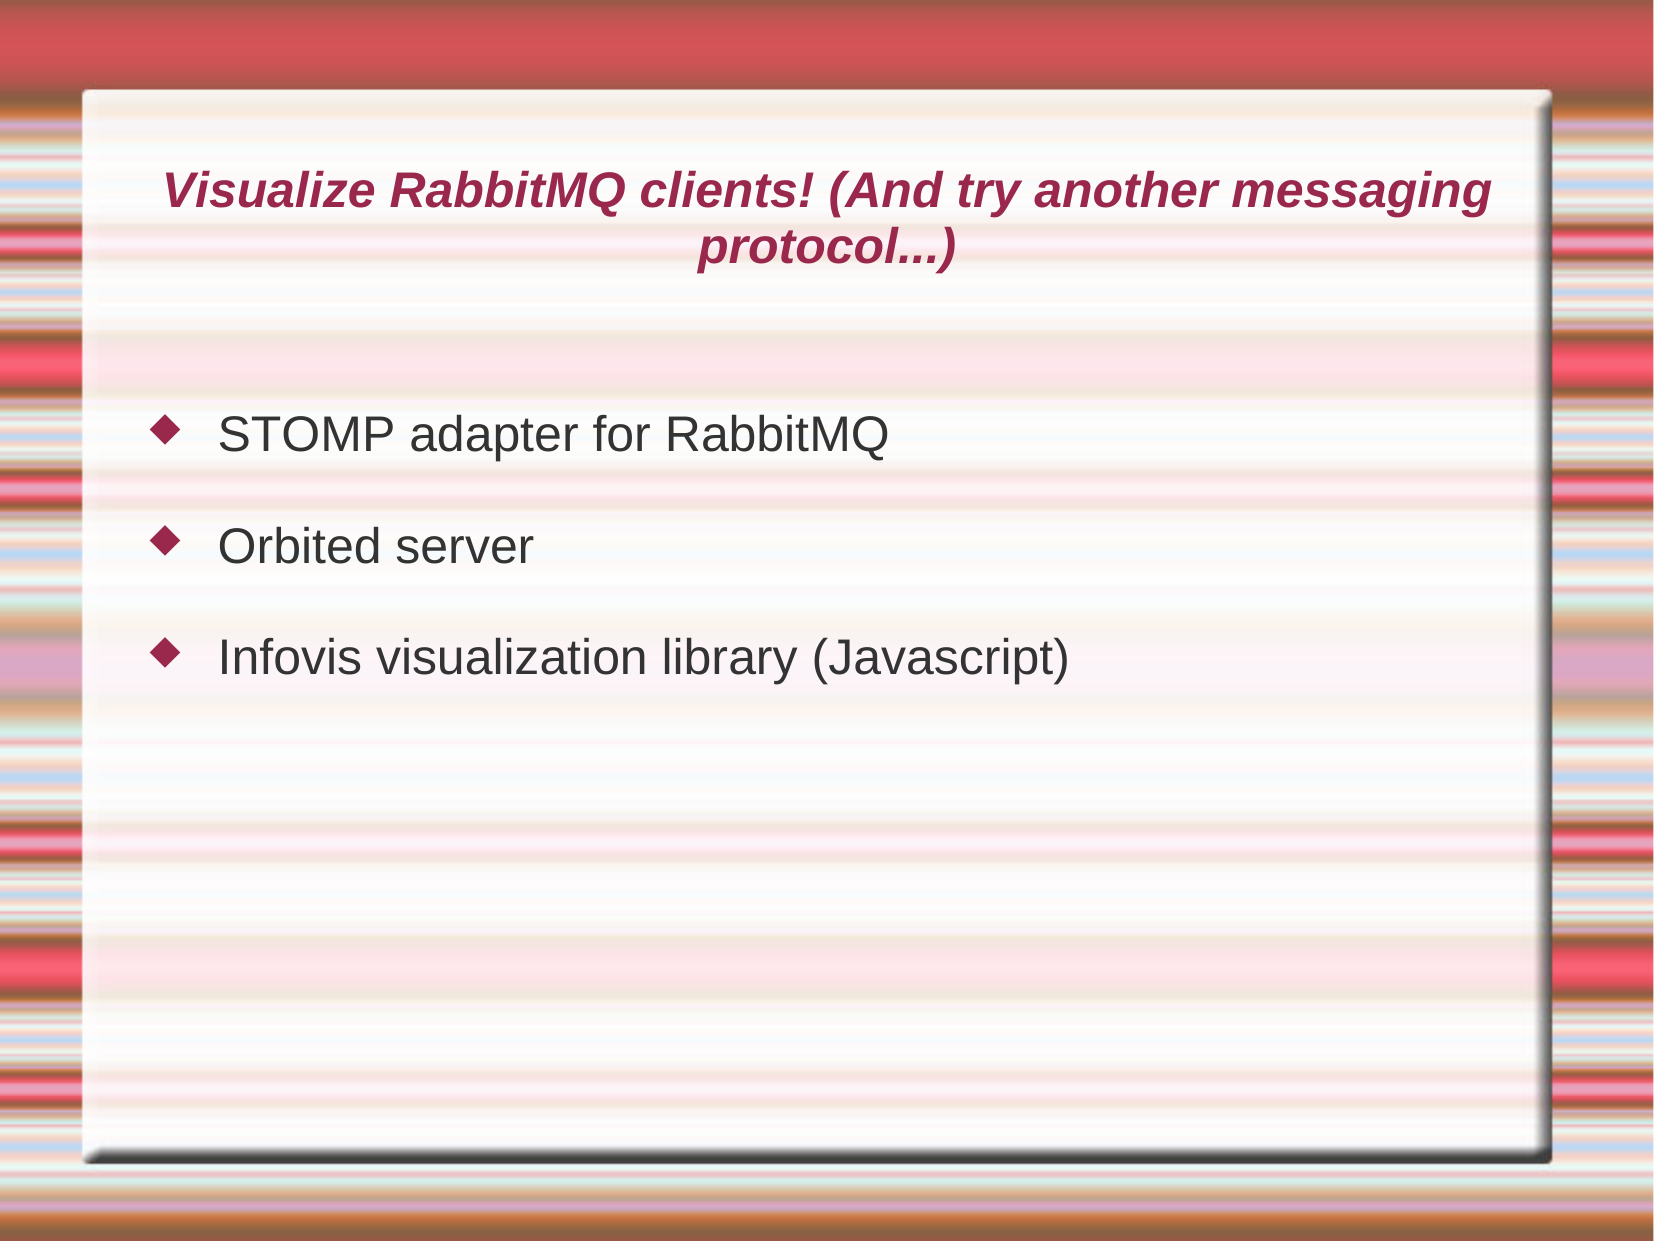

# Visualize RabbitMQ clients! (And try another messaging protocol...)
STOMP adapter for RabbitMQ
Orbited server
Infovis visualization library (Javascript)